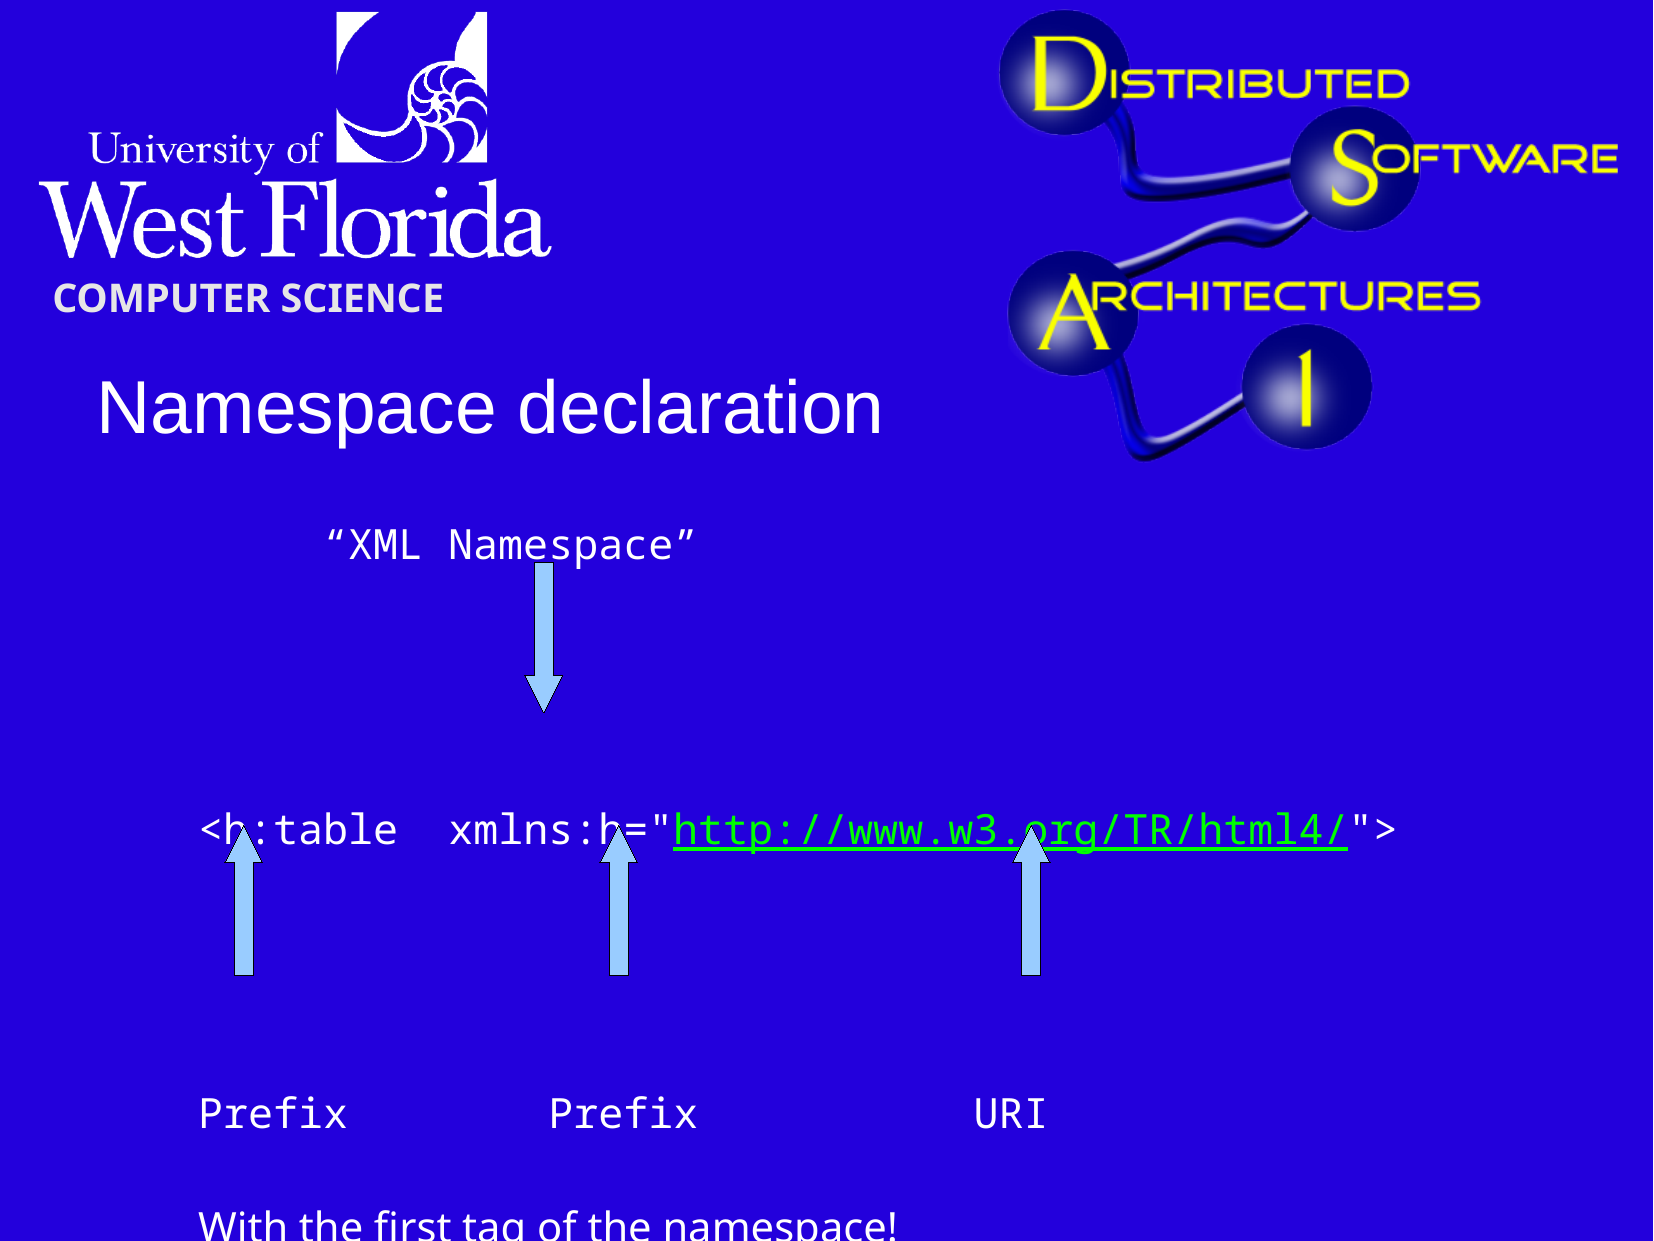

COMPUTER SCIENCE
Namespace declaration
 “XML Namespace”
<h:table xmlns:h="http://www.w3.org/TR/html4/">
Prefix Prefix URI
With the first tag of the namespace!
Read http://www.rpbourret.com/xml/NamespaceMyths.ht